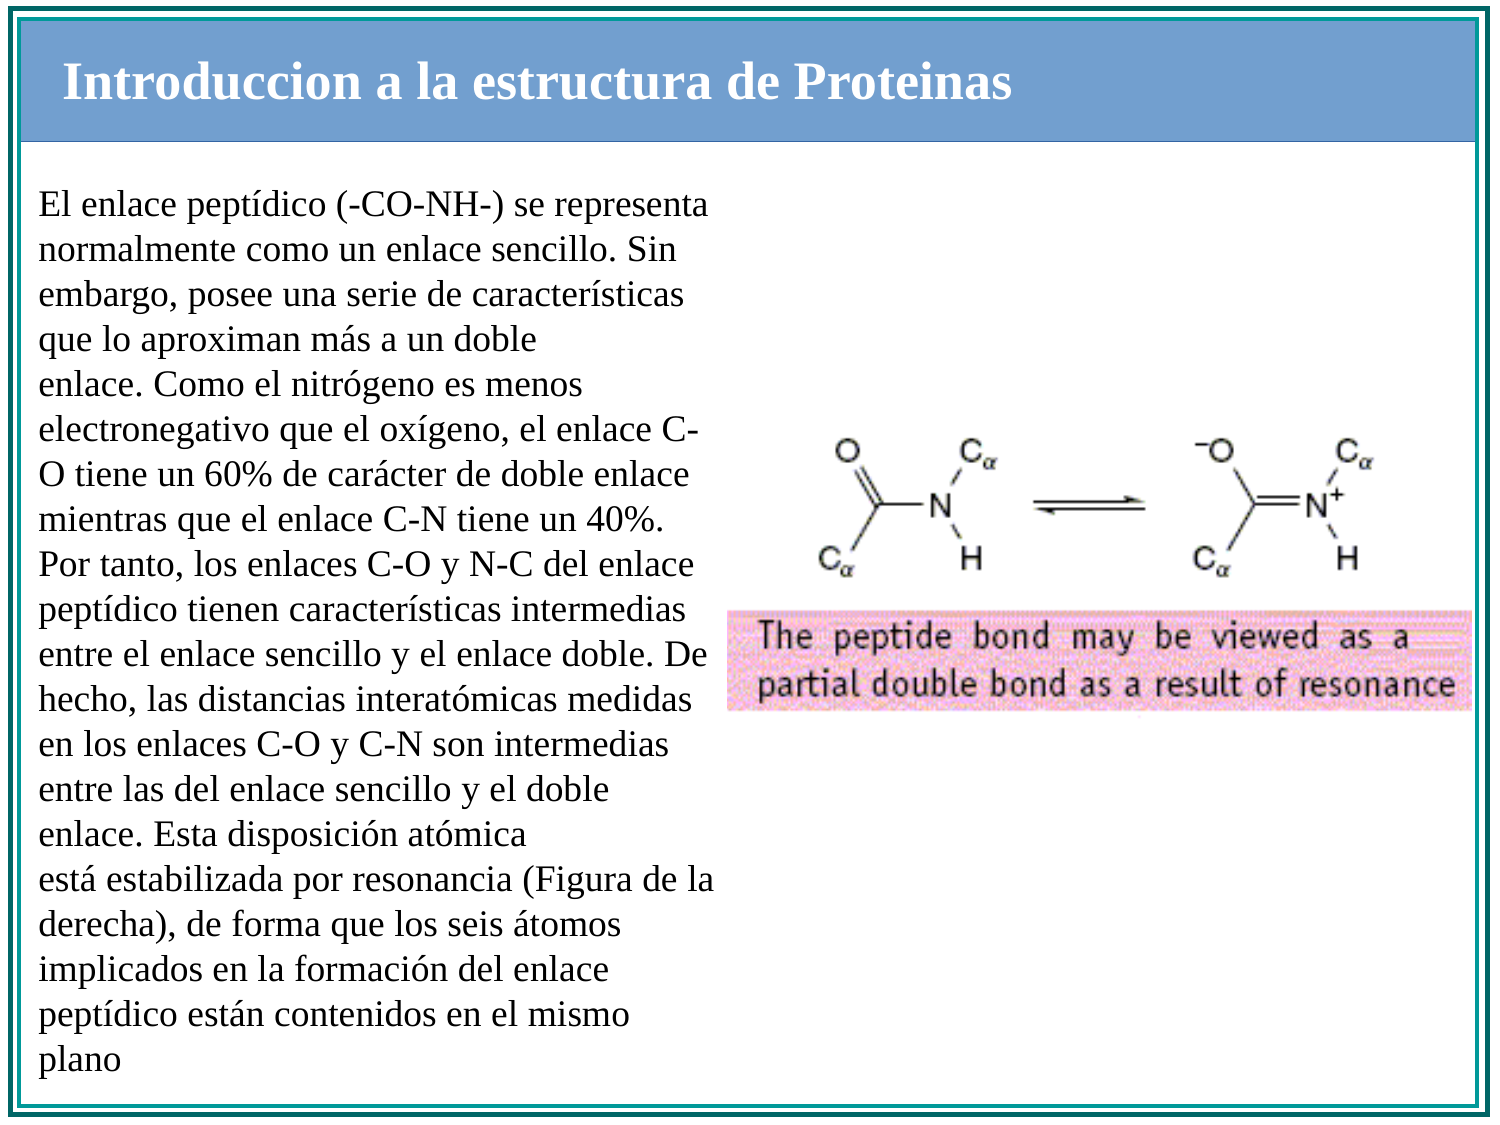

Introduccion a la estructura de Proteinas
El enlace peptídico (-CO-NH-) se representa normalmente como un enlace sencillo. Sin embargo, posee una serie de características que lo aproximan más a un doble enlace. Como el nitrógeno es menos electronegativo que el oxígeno, el enlace C-O tiene un 60% de carácter de doble enlace mientras que el enlace C-N tiene un 40%. Por tanto, los enlaces C-O y N-C del enlace peptídico tienen características intermedias entre el enlace sencillo y el enlace doble. De hecho, las distancias interatómicas medidas en los enlaces C-O y C-N son intermedias entre las del enlace sencillo y el doble enlace. Esta disposición atómica está estabilizada por resonancia (Figura de la derecha), de forma que los seis átomos implicados en la formación del enlace peptídico están contenidos en el mismo plano